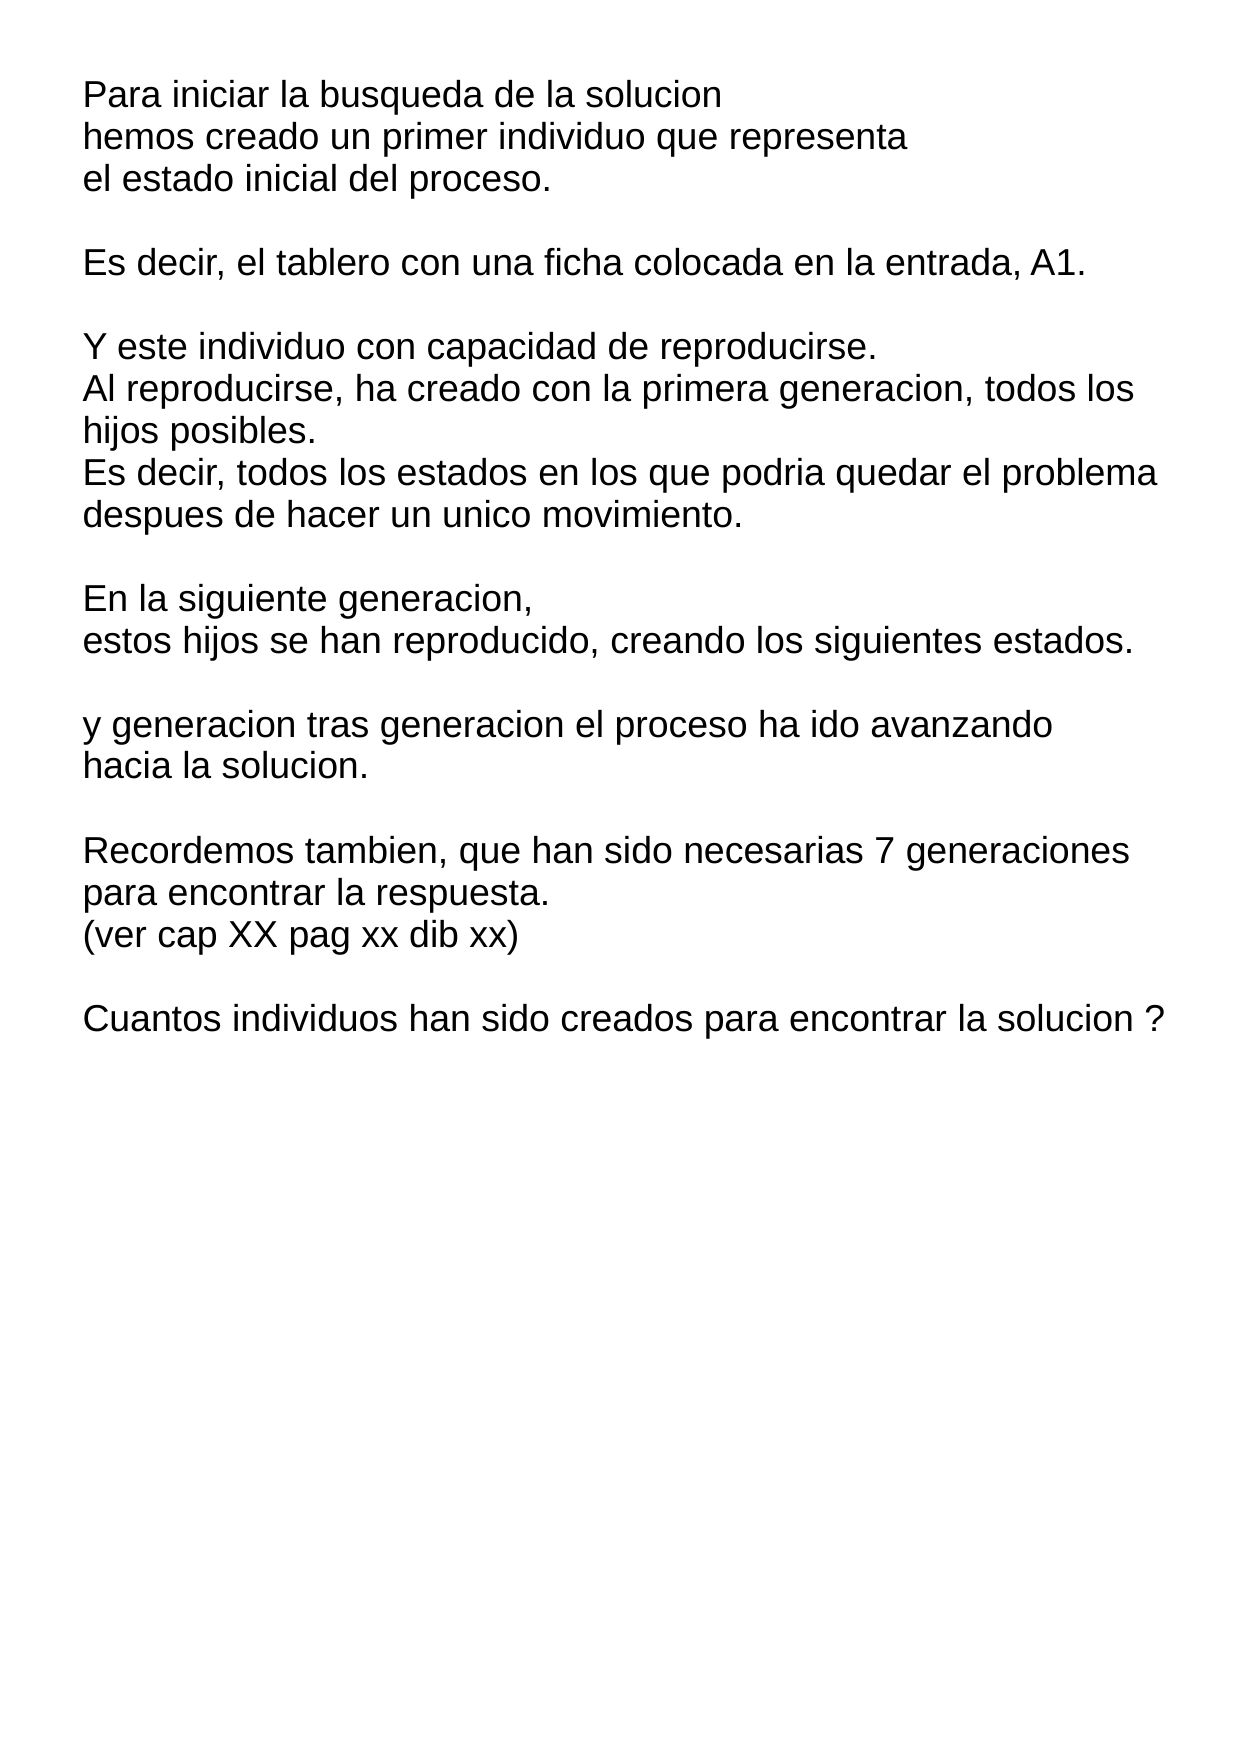

Para iniciar la busqueda de la solucion
hemos creado un primer individuo que representa
el estado inicial del proceso.
Es decir, el tablero con una ficha colocada en la entrada, A1.
Y este individuo con capacidad de reproducirse.
Al reproducirse, ha creado con la primera generacion, todos los hijos posibles.
Es decir, todos los estados en los que podria quedar el problema despues de hacer un unico movimiento.
En la siguiente generacion,
estos hijos se han reproducido, creando los siguientes estados.
y generacion tras generacion el proceso ha ido avanzando
hacia la solucion.
Recordemos tambien, que han sido necesarias 7 generaciones para encontrar la respuesta.
(ver cap XX pag xx dib xx)
Cuantos individuos han sido creados para encontrar la solucion ?